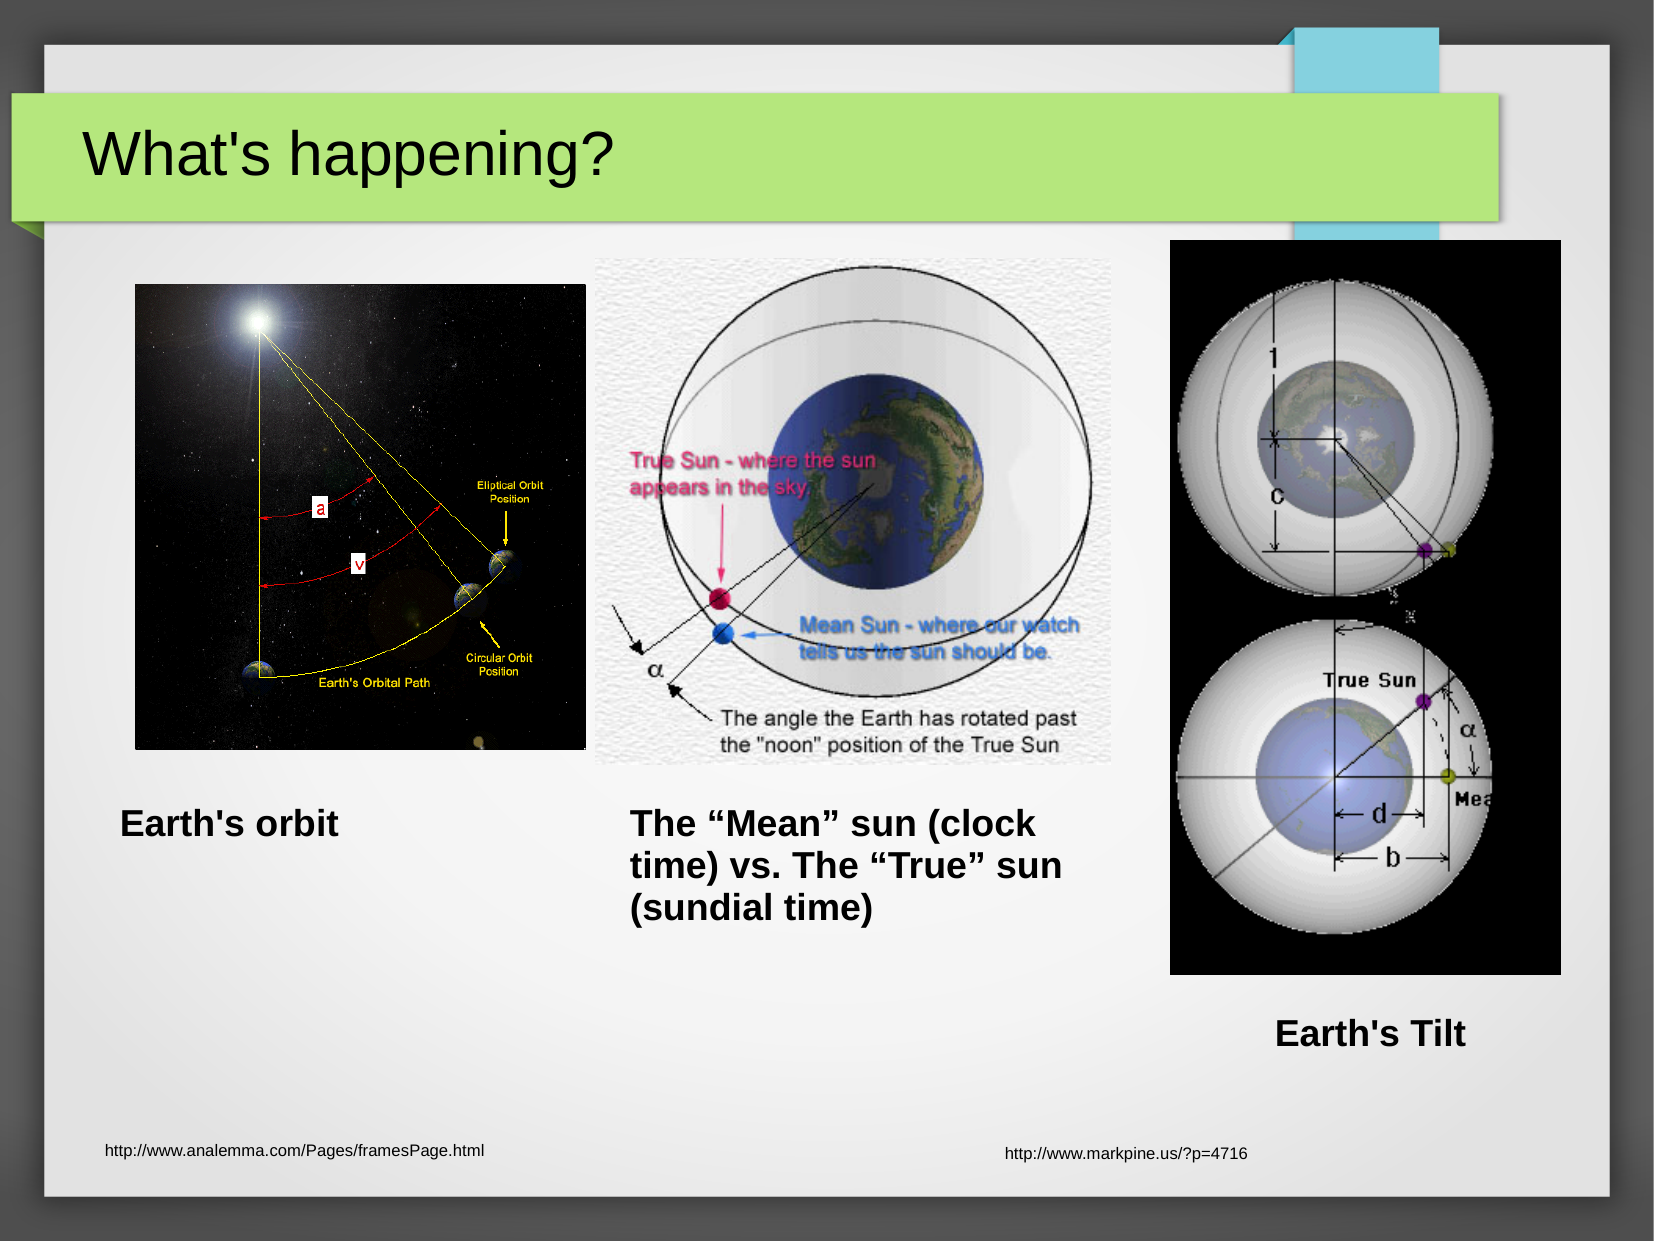

# What's happening?
Earth's orbit
The “Mean” sun (clock time) vs. The “True” sun (sundial time)
Earth's Tilt
http://www.analemma.com/Pages/framesPage.html
http://www.markpine.us/?p=4716